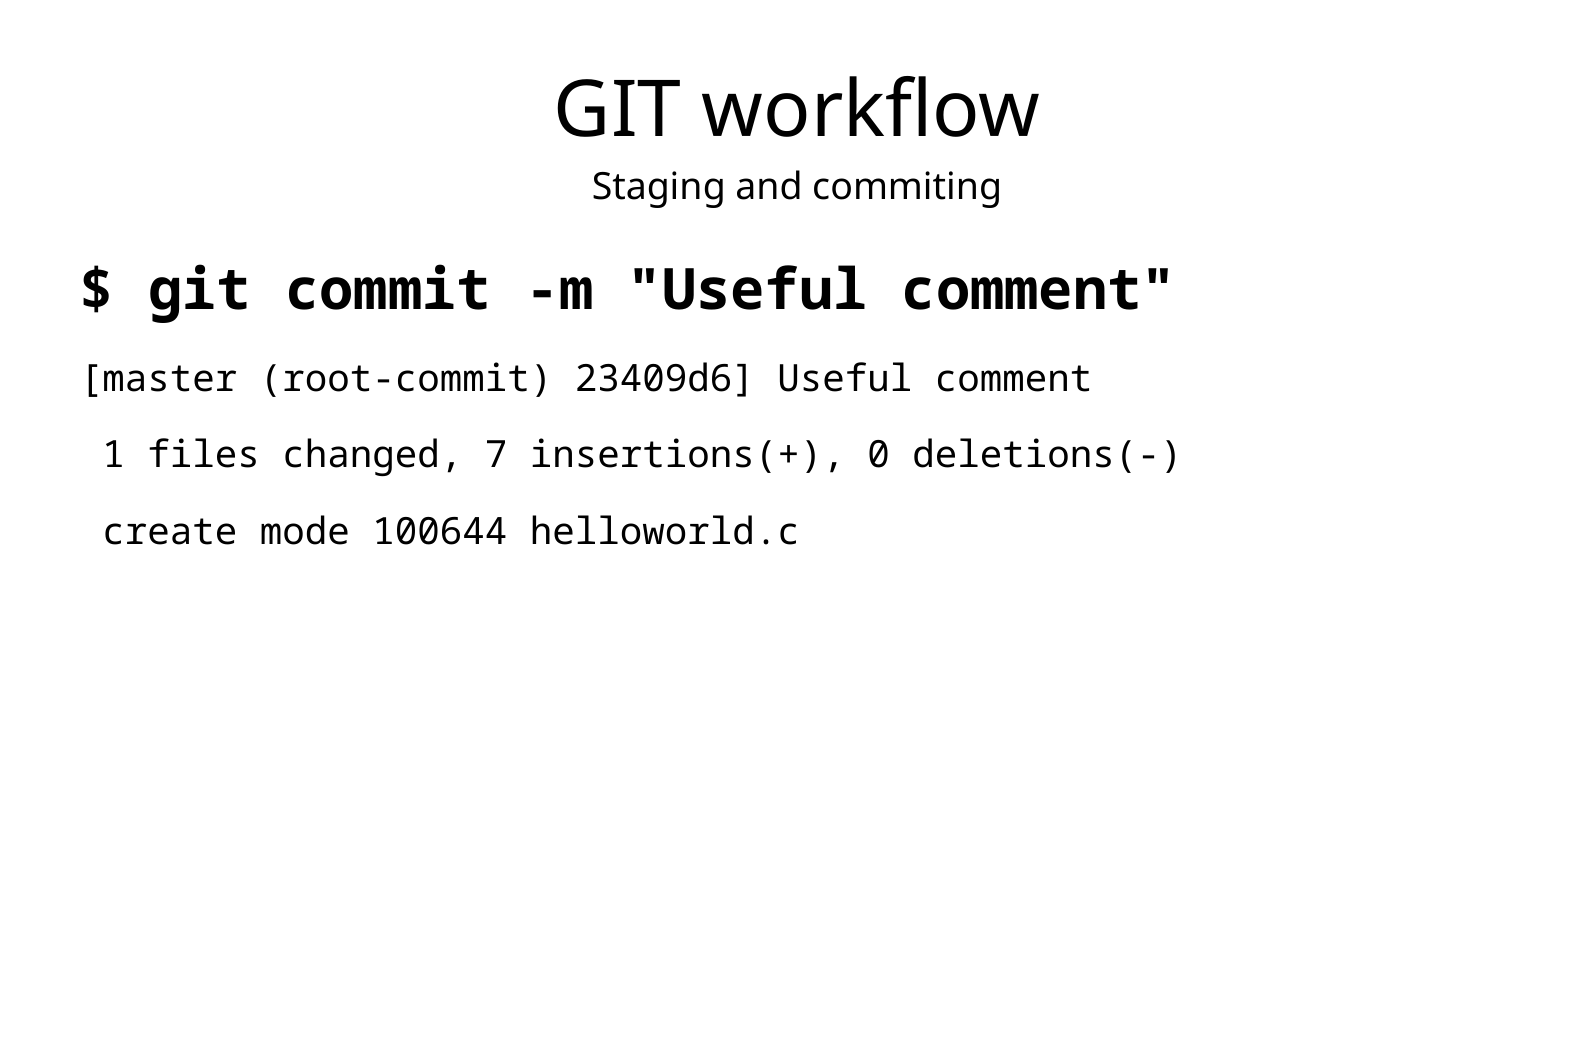

# GIT workflow Staging and commiting
$ git commit -m "Useful comment"
[master (root-commit) 23409d6] Useful comment
 1 files changed, 7 insertions(+), 0 deletions(-)
 create mode 100644 helloworld.c